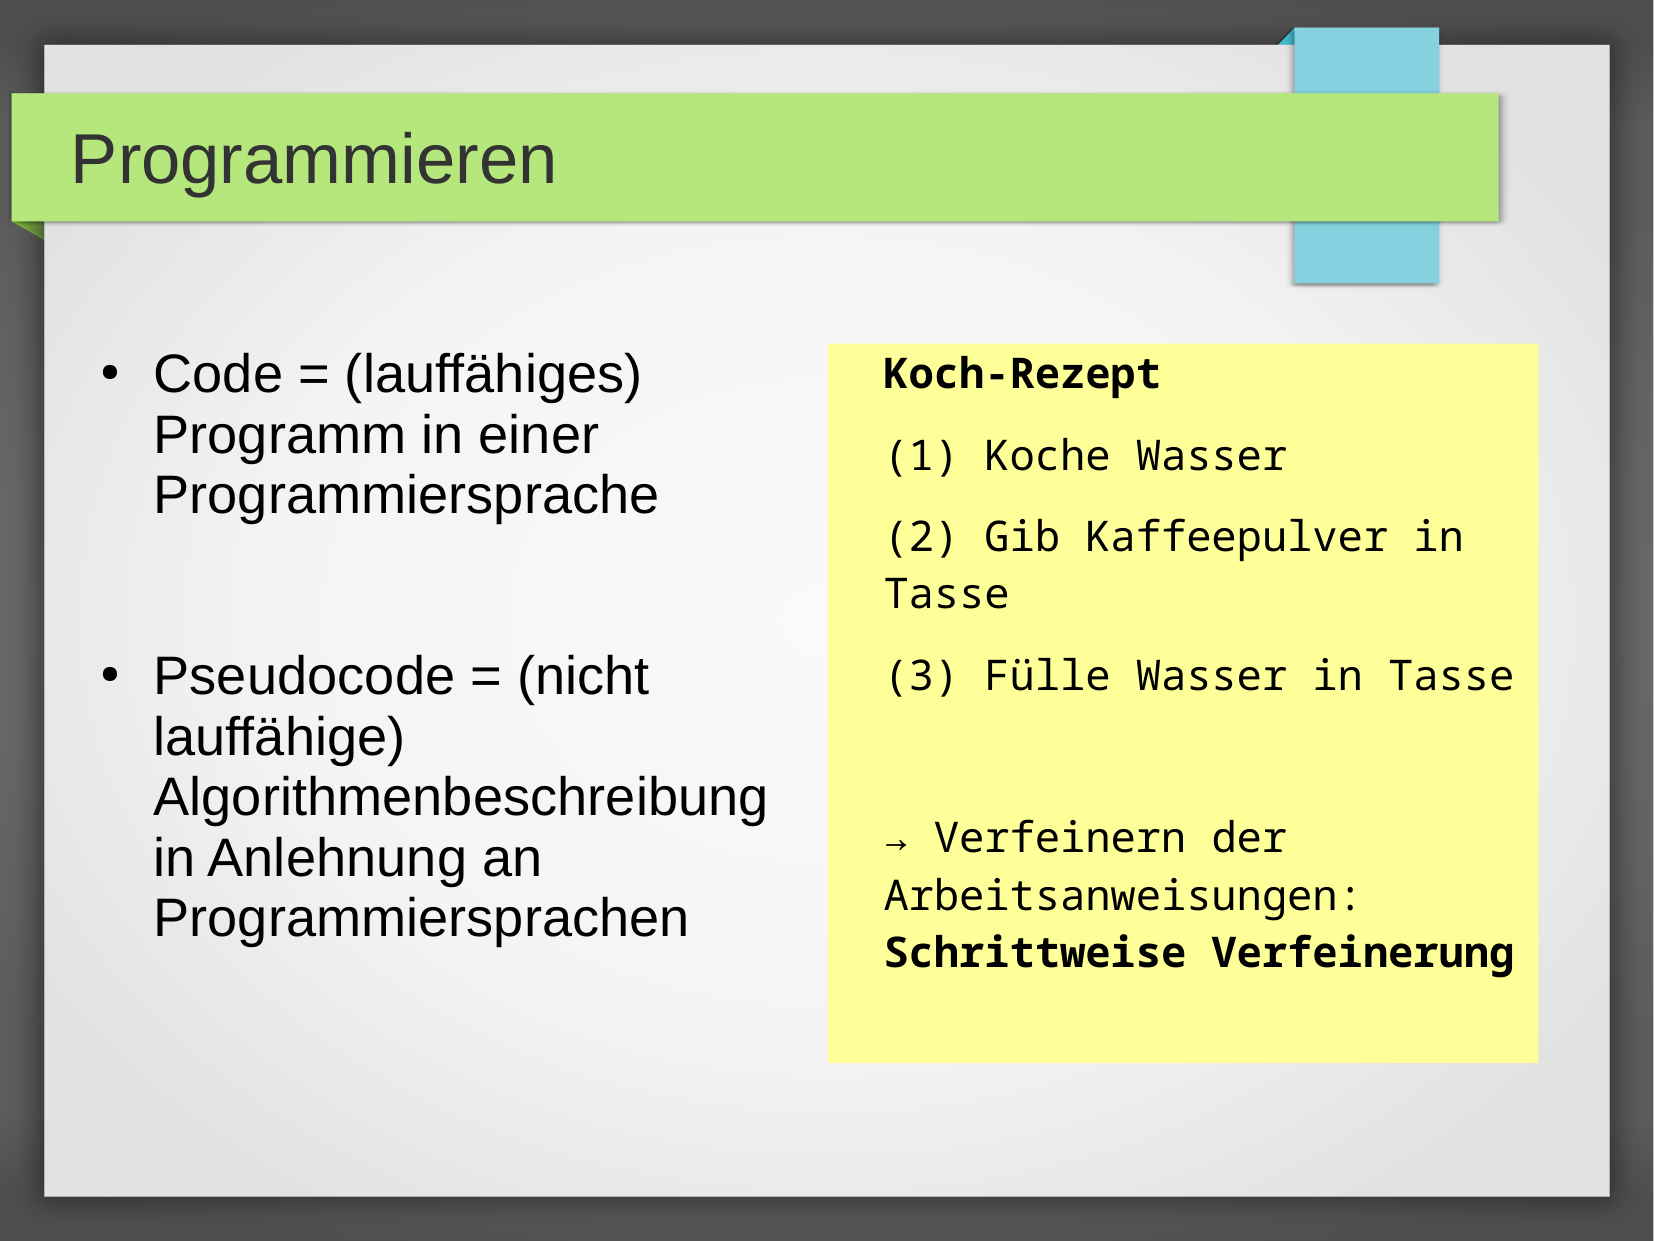

# Programmieren
Code = (lauffähiges) Programm in einer Programmiersprache
Pseudocode = (nicht lauffähige) Algorithmenbeschreibung in Anlehnung an Programmiersprachen
Koch-Rezept
(1) Koche Wasser
(2) Gib Kaffeepulver in Tasse
(3) Fülle Wasser in Tasse
→ Verfeinern der Arbeitsanweisungen: Schrittweise Verfeinerung